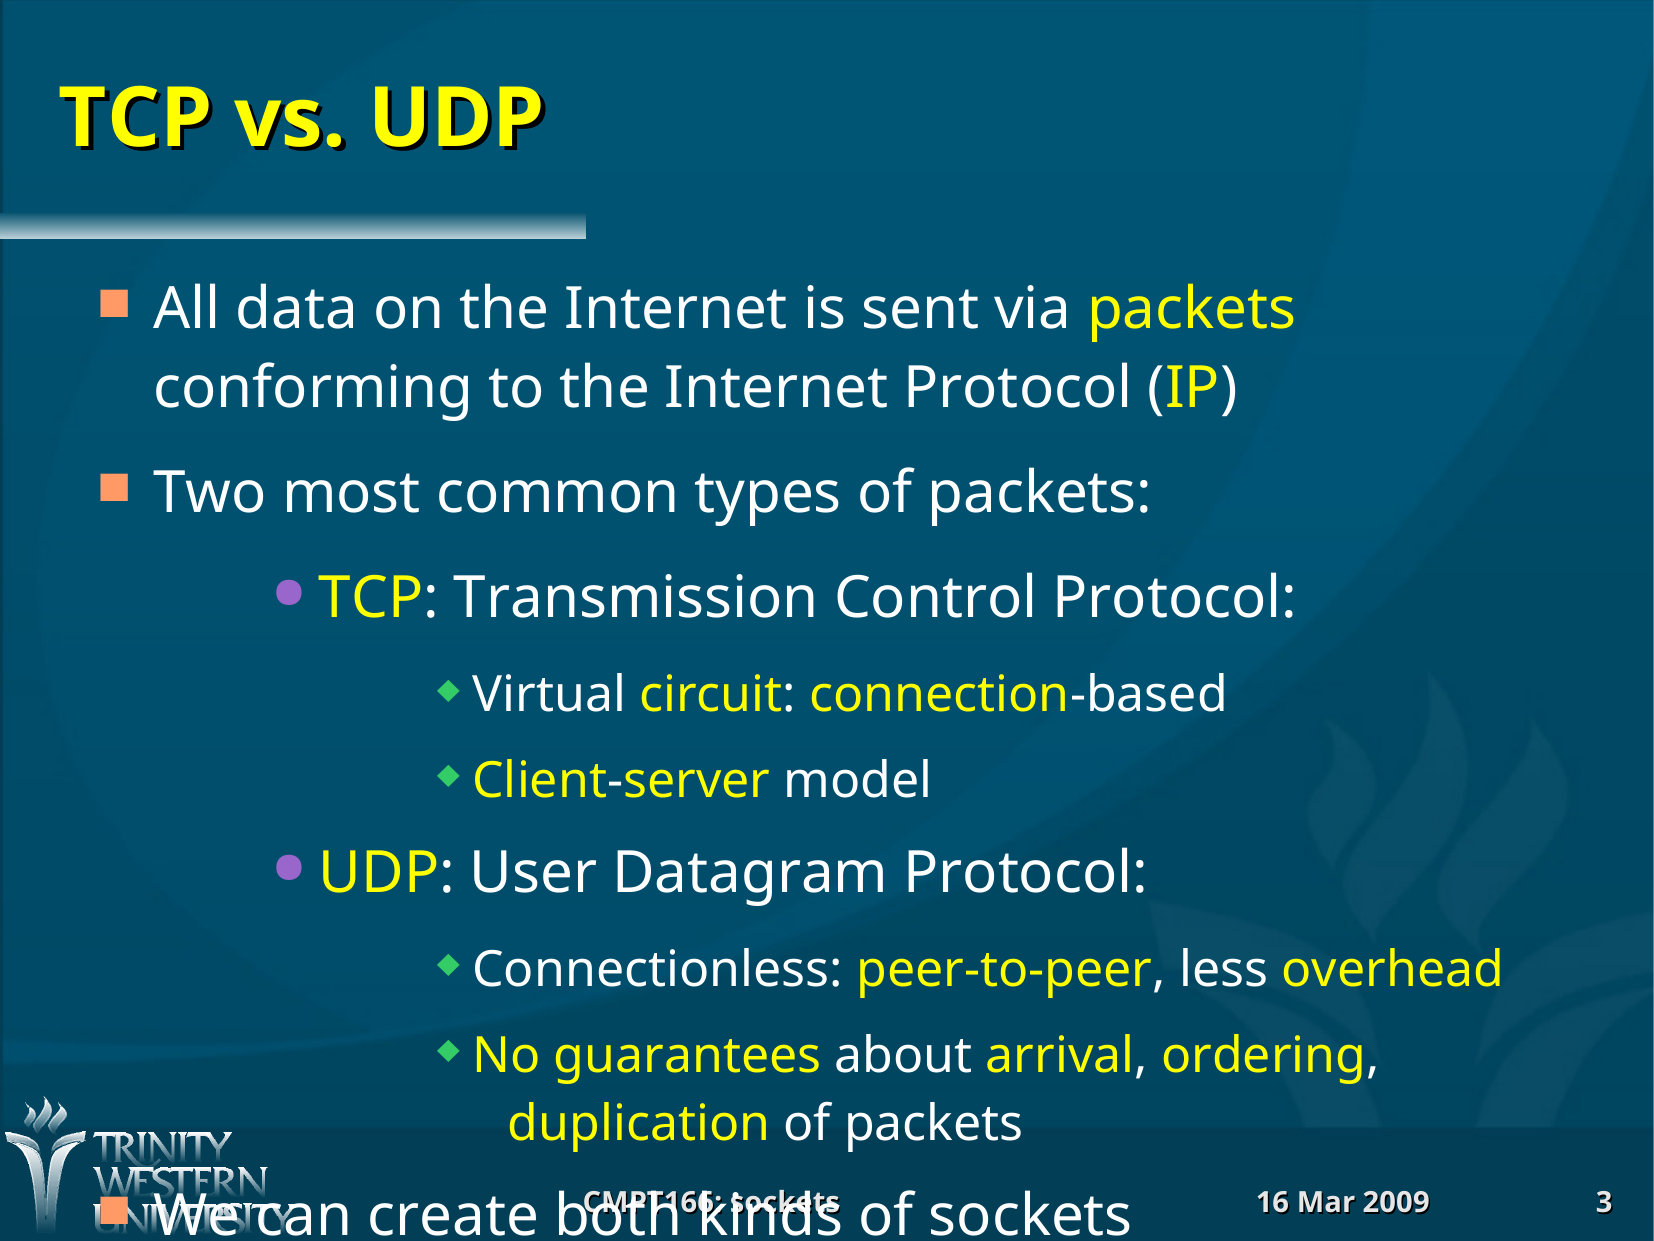

# TCP vs. UDP
All data on the Internet is sent via packets conforming to the Internet Protocol (IP)
Two most common types of packets:
TCP: Transmission Control Protocol:
Virtual circuit: connection-based
Client-server model
UDP: User Datagram Protocol:
Connectionless: peer-to-peer, less overhead
No guarantees about arrival, ordering, duplication of packets
We can create both kinds of sockets
CMPT166: sockets
16 Mar 2009
3